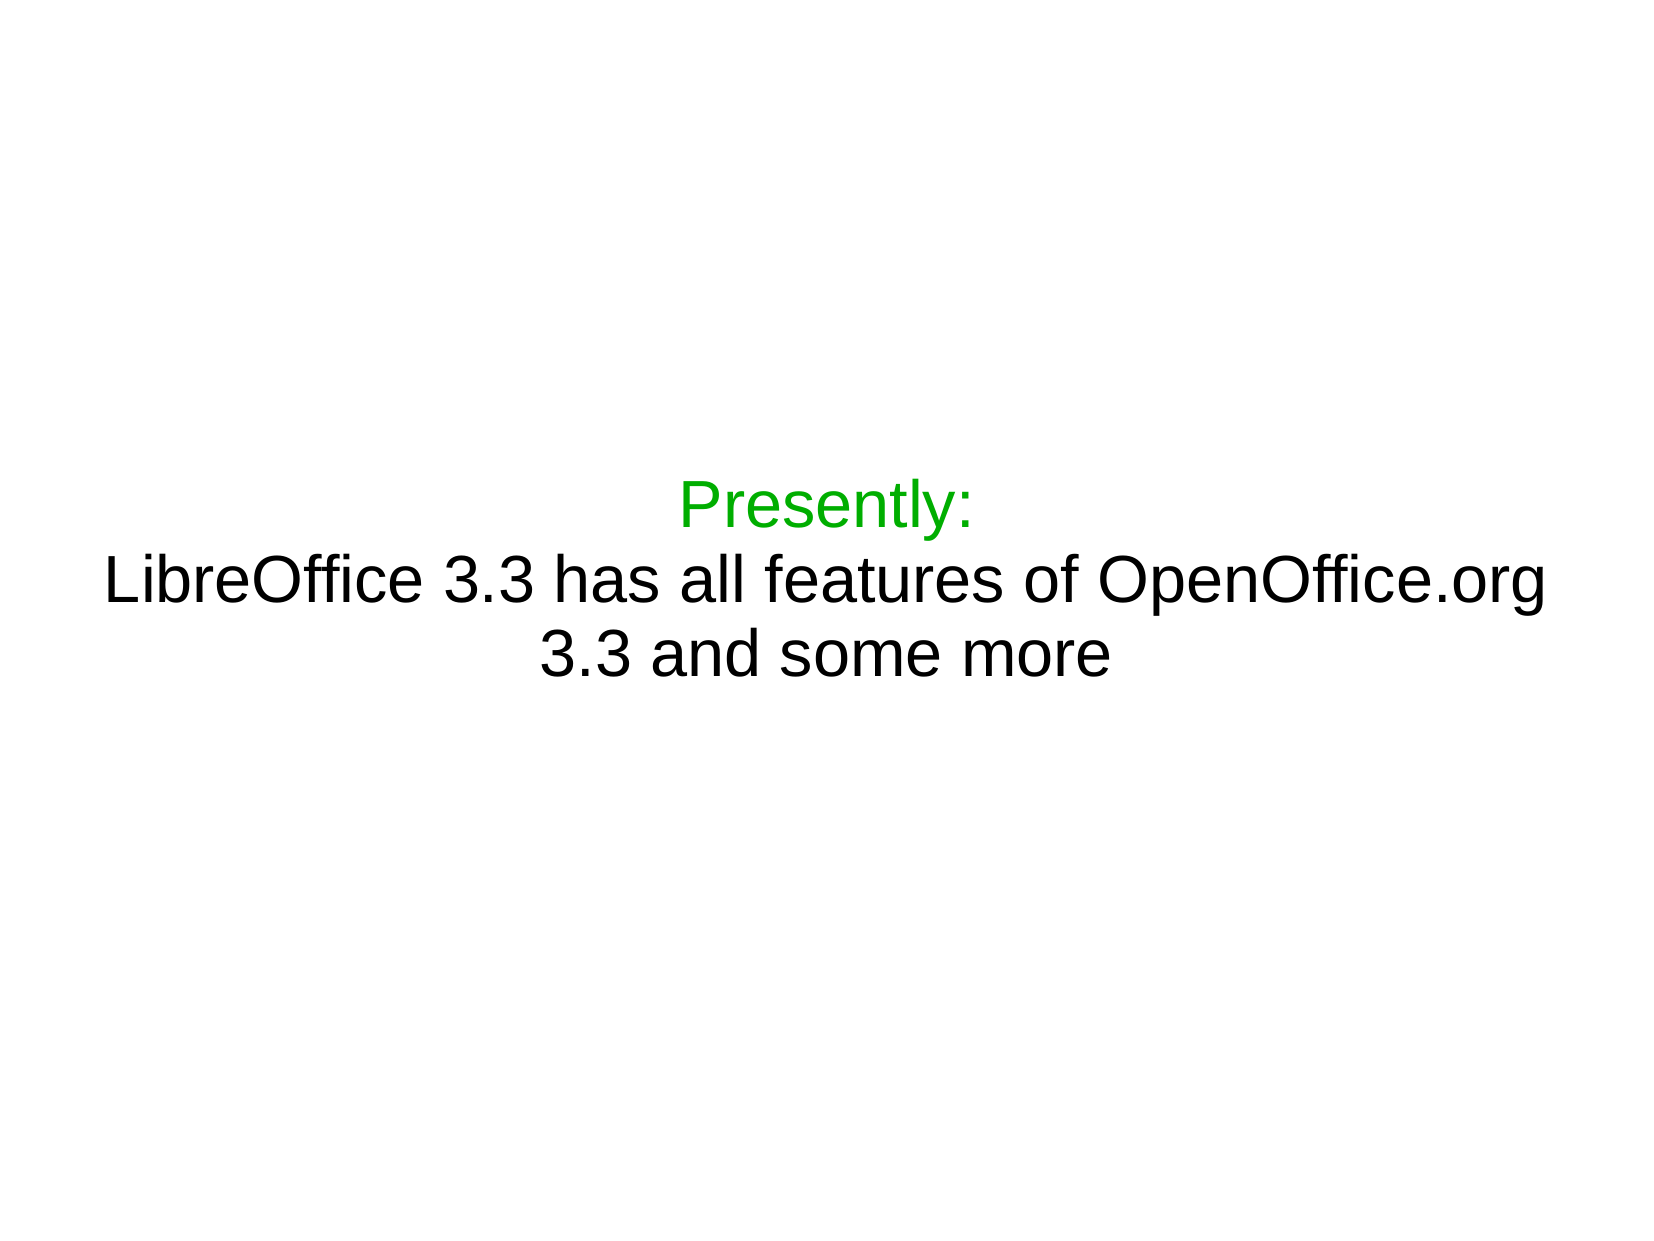

# Presently:
LibreOffice 3.3 has all features of OpenOffice.org 3.3 and some more